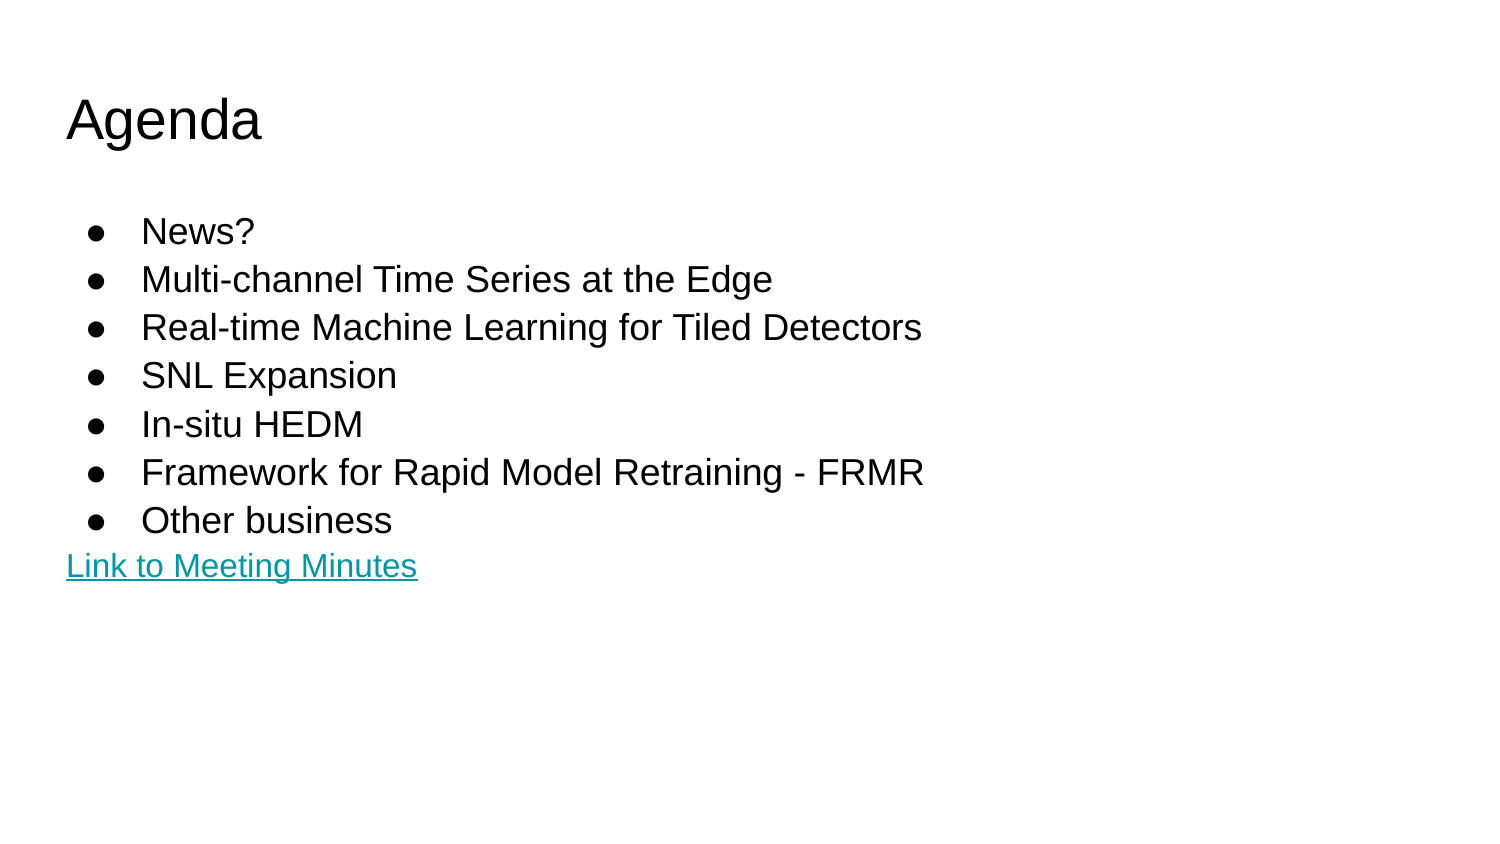

# Agenda
News?
Multi-channel Time Series at the Edge
Real-time Machine Learning for Tiled Detectors
SNL Expansion
In-situ HEDM
Framework for Rapid Model Retraining - FRMR
Other business
Link to Meeting Minutes